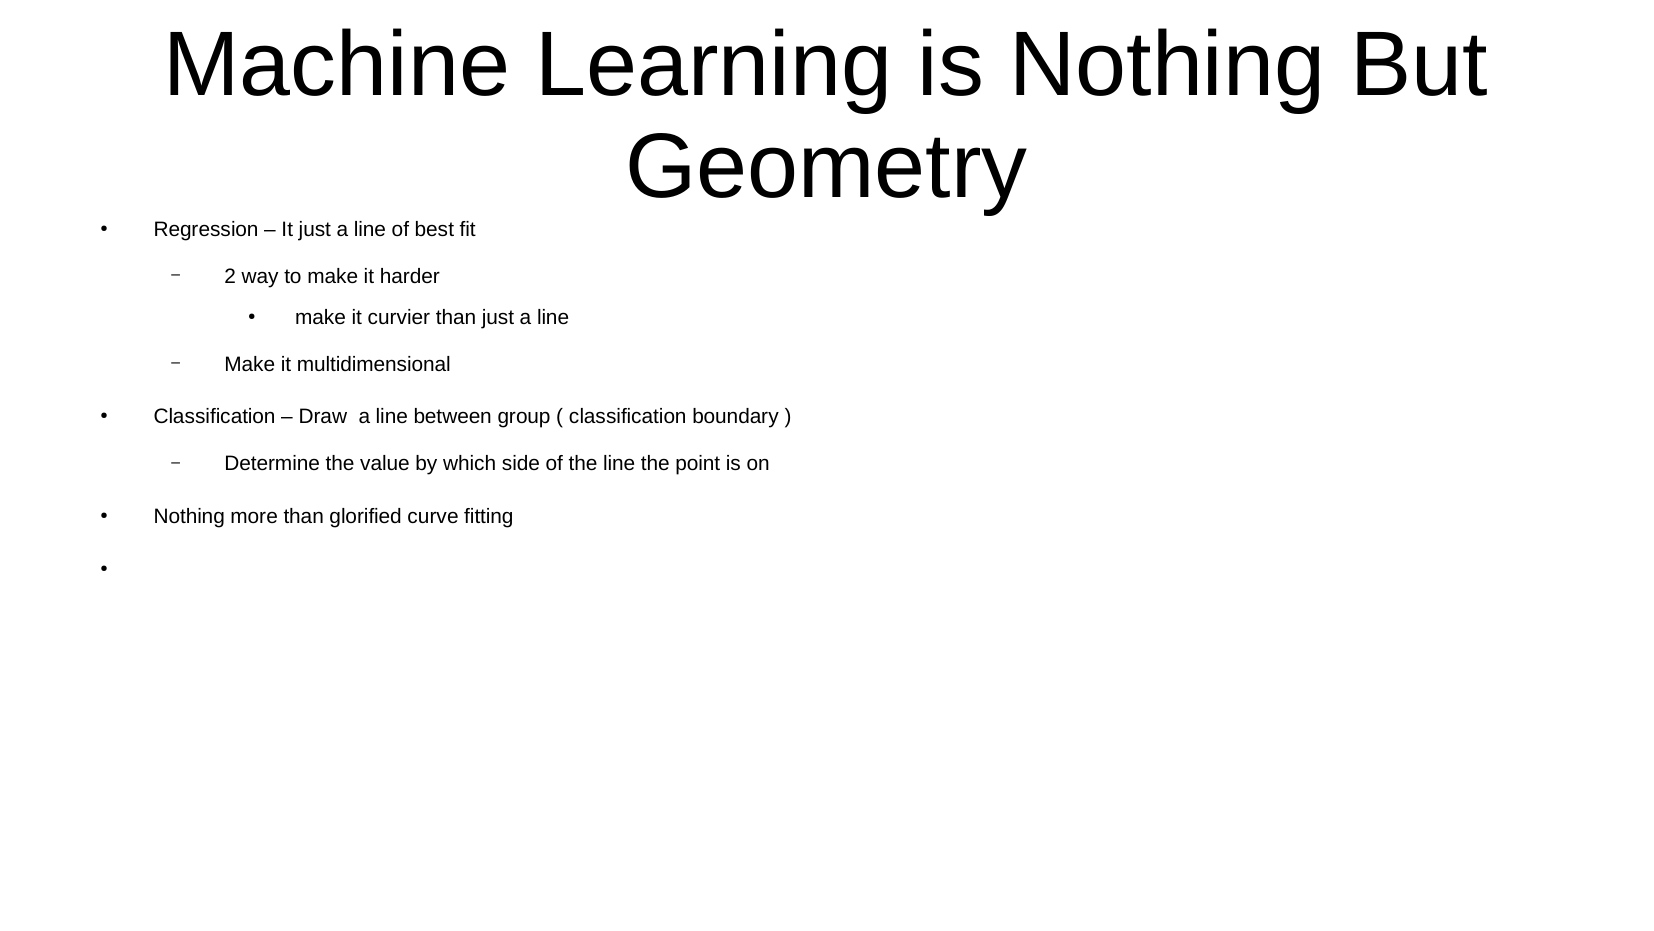

# Machine Learning is Nothing But Geometry
Regression – It just a line of best fit
2 way to make it harder
make it curvier than just a line
Make it multidimensional
Classification – Draw a line between group ( classification boundary )
Determine the value by which side of the line the point is on
Nothing more than glorified curve fitting